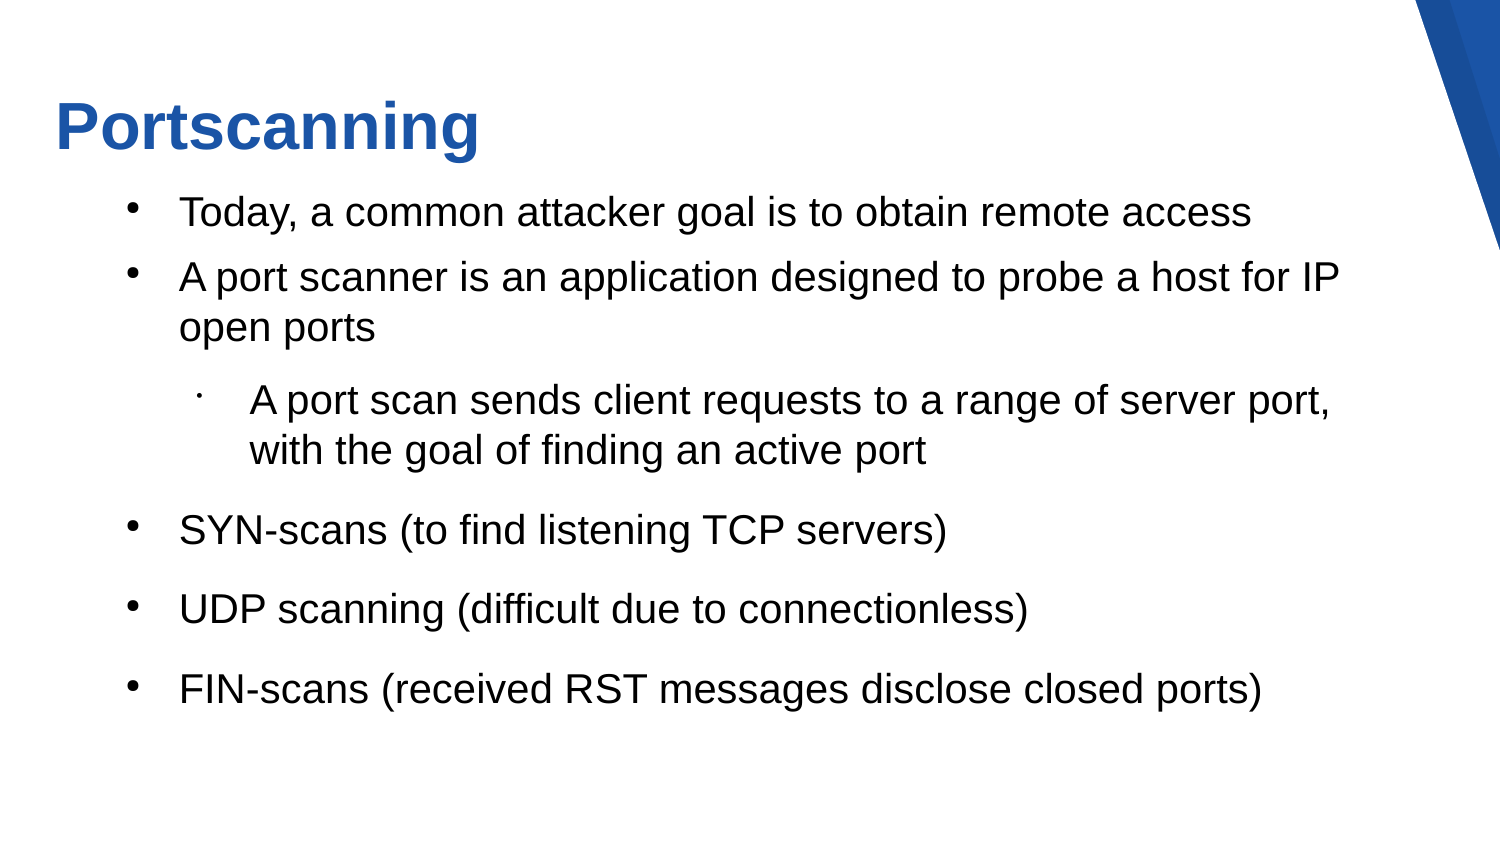

# Portscanning
Today, a common attacker goal is to obtain remote access
A port scanner is an application designed to probe a host for IP open ports
A port scan sends client requests to a range of server port, with the goal of finding an active port
SYN-scans (to find listening TCP servers)
UDP scanning (difficult due to connectionless)
FIN-scans (received RST messages disclose closed ports)